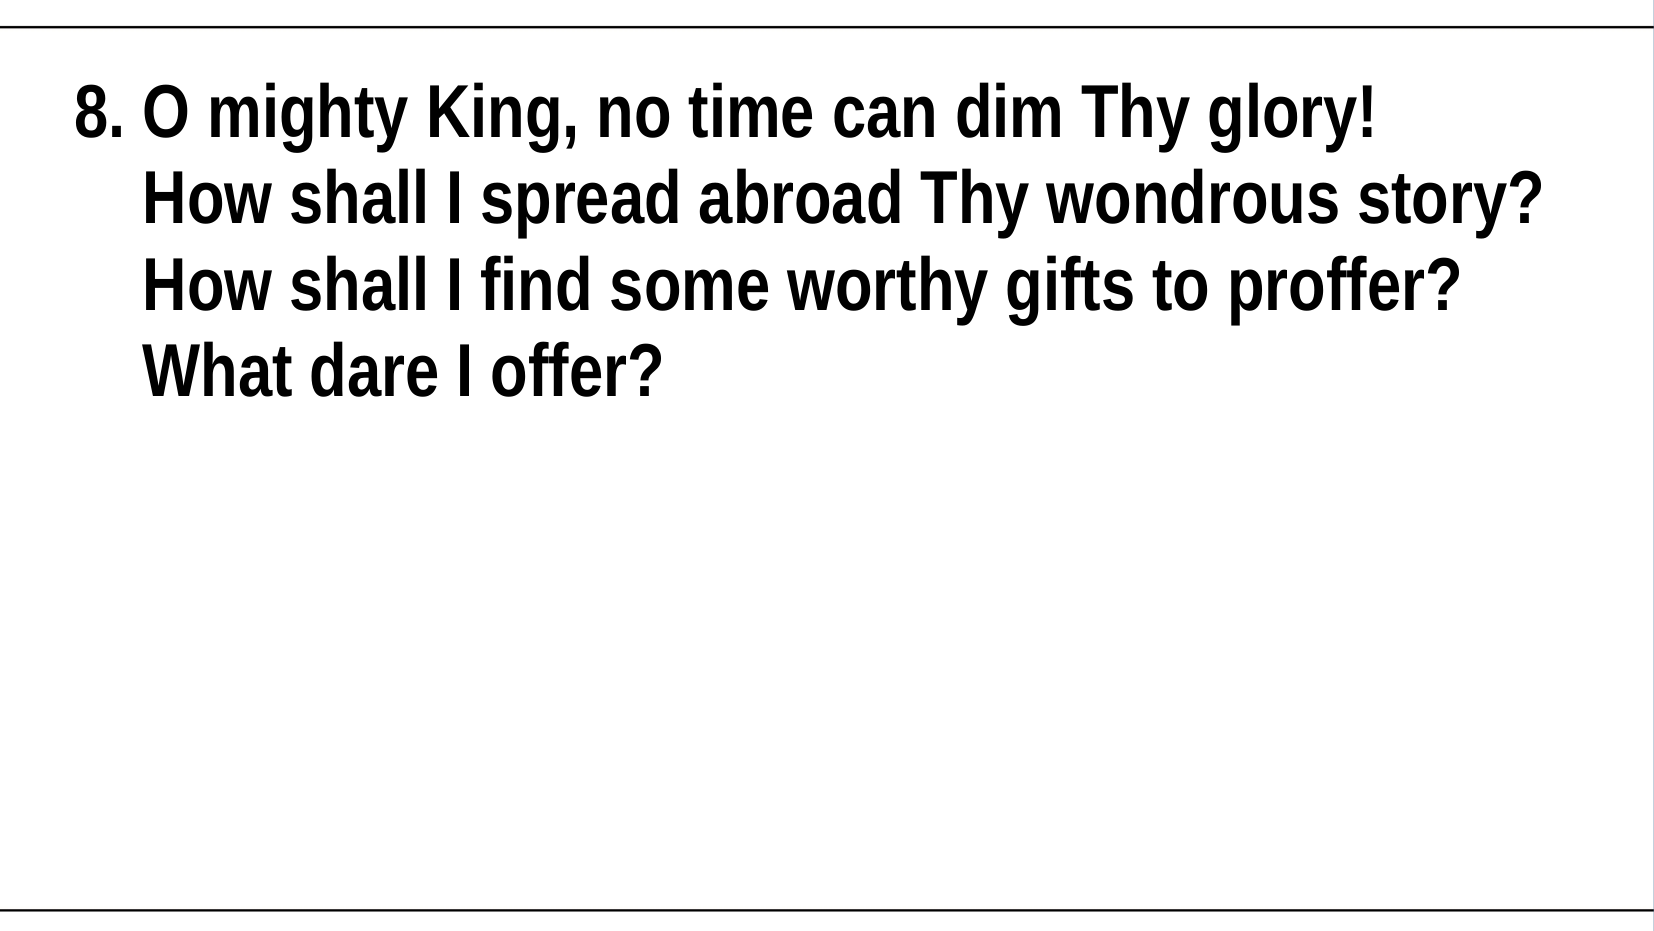

8. O mighty King, no time can dim Thy glory!
 How shall I spread abroad Thy wondrous story?
 How shall I find some worthy gifts to proffer?
 What dare I offer?